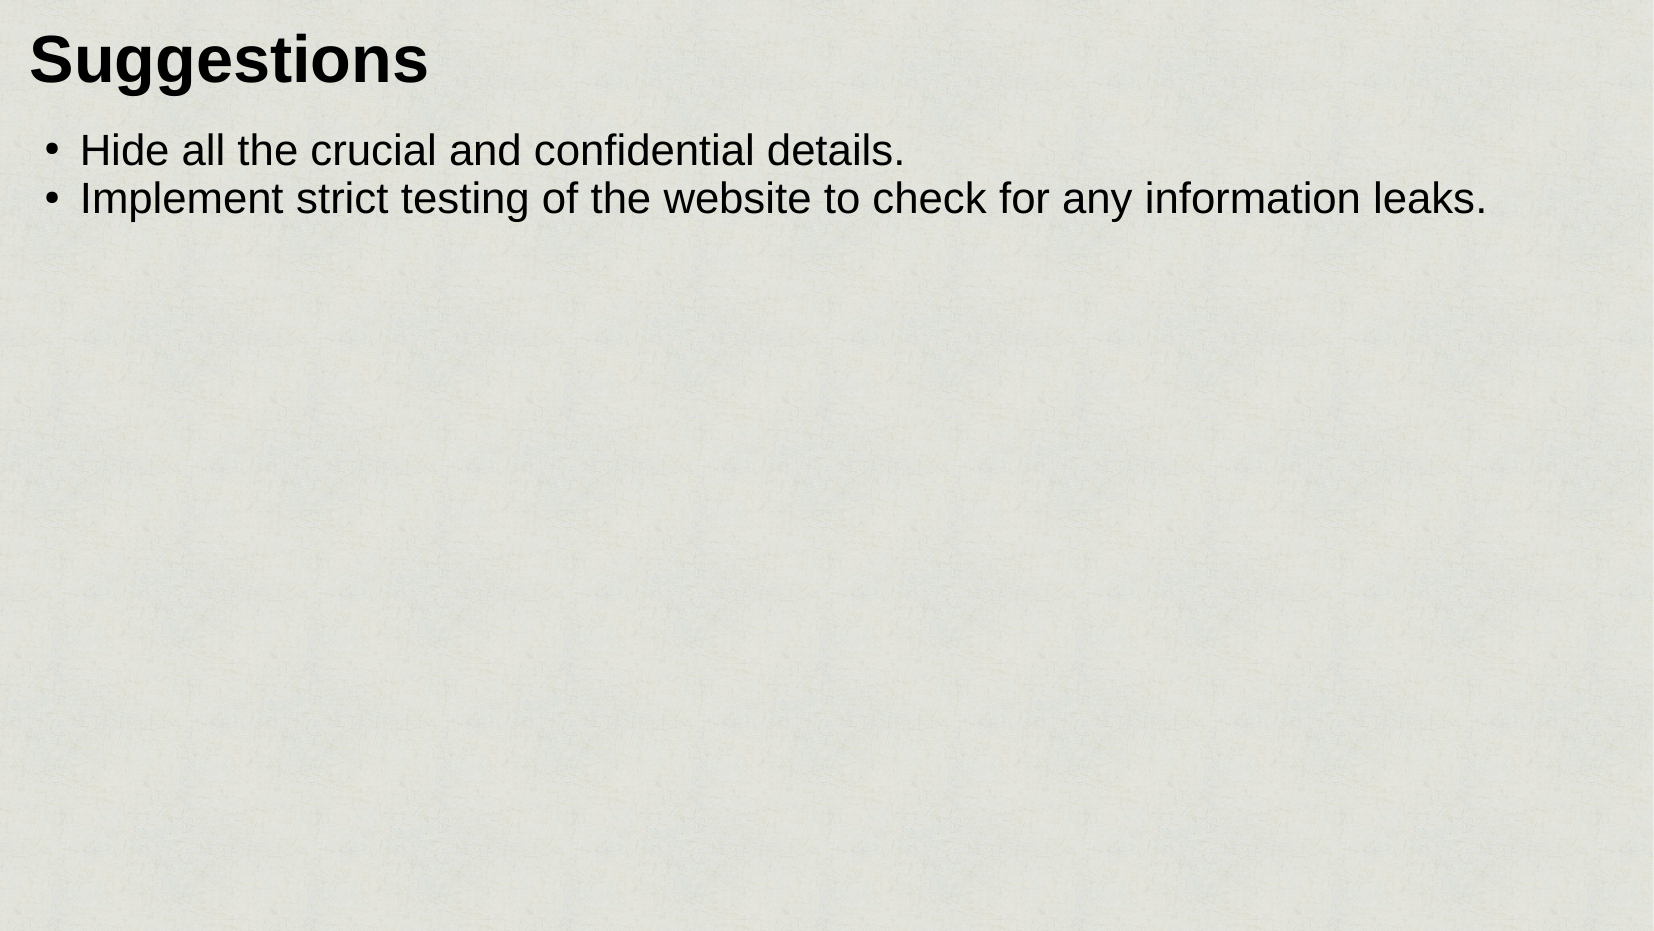

# Suggestions
Hide all the crucial and confidential details.
Implement strict testing of the website to check for any information leaks.